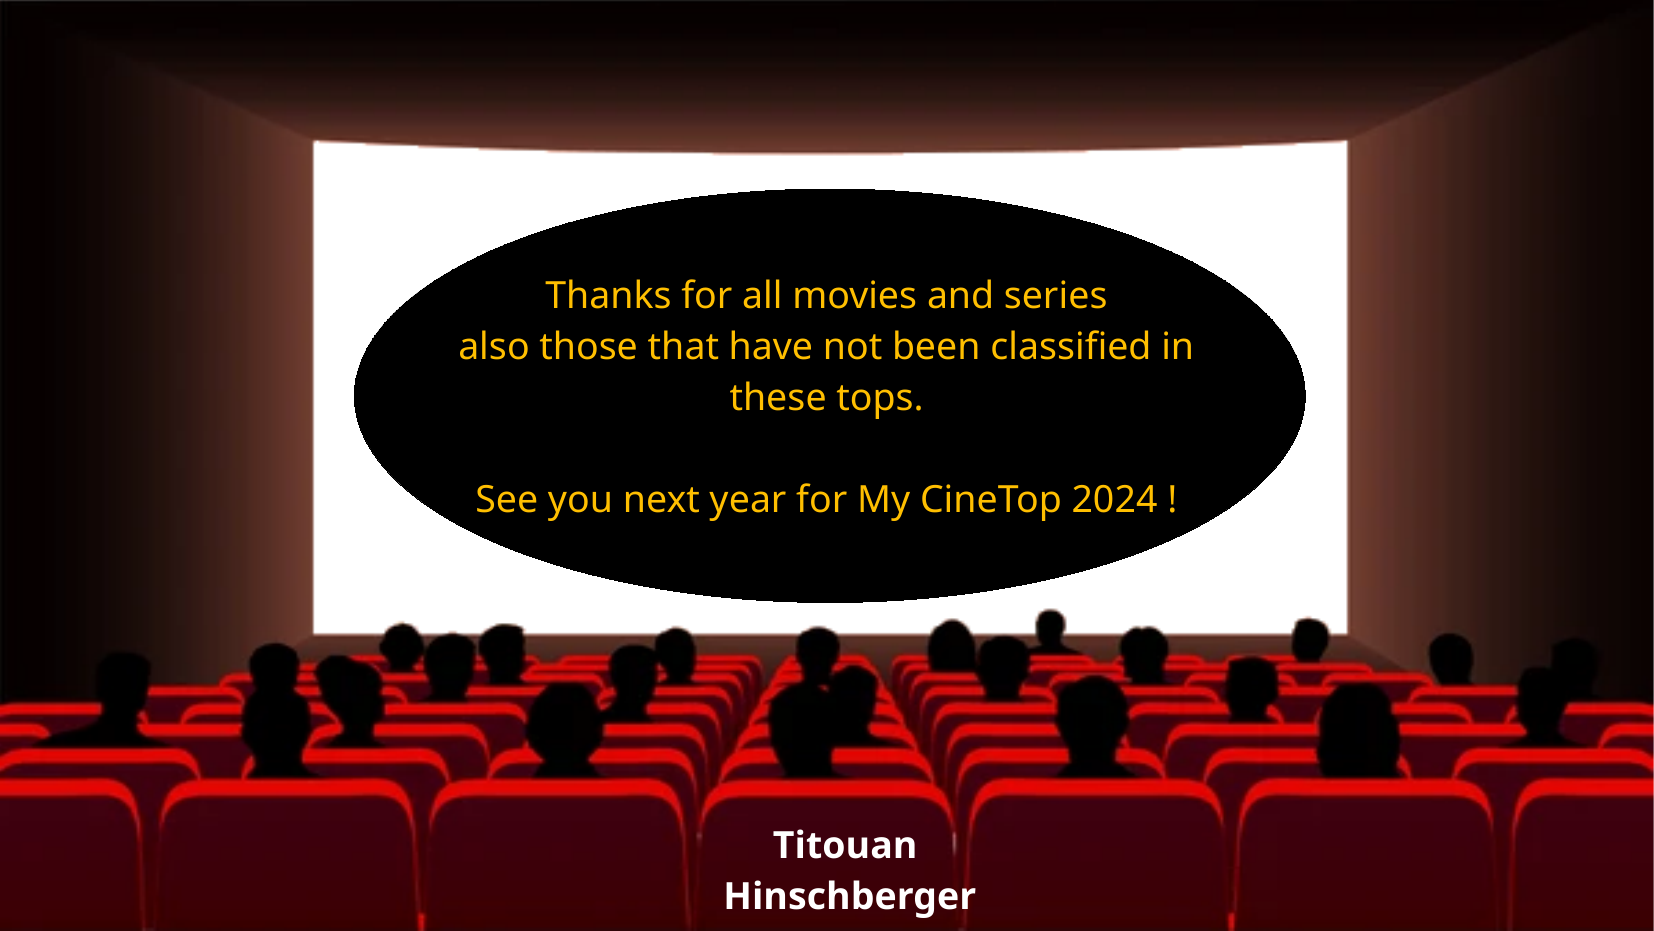

Thanks for all movies and series
also those that have not been classified in these tops.
See you next year for My CineTop 2024 !